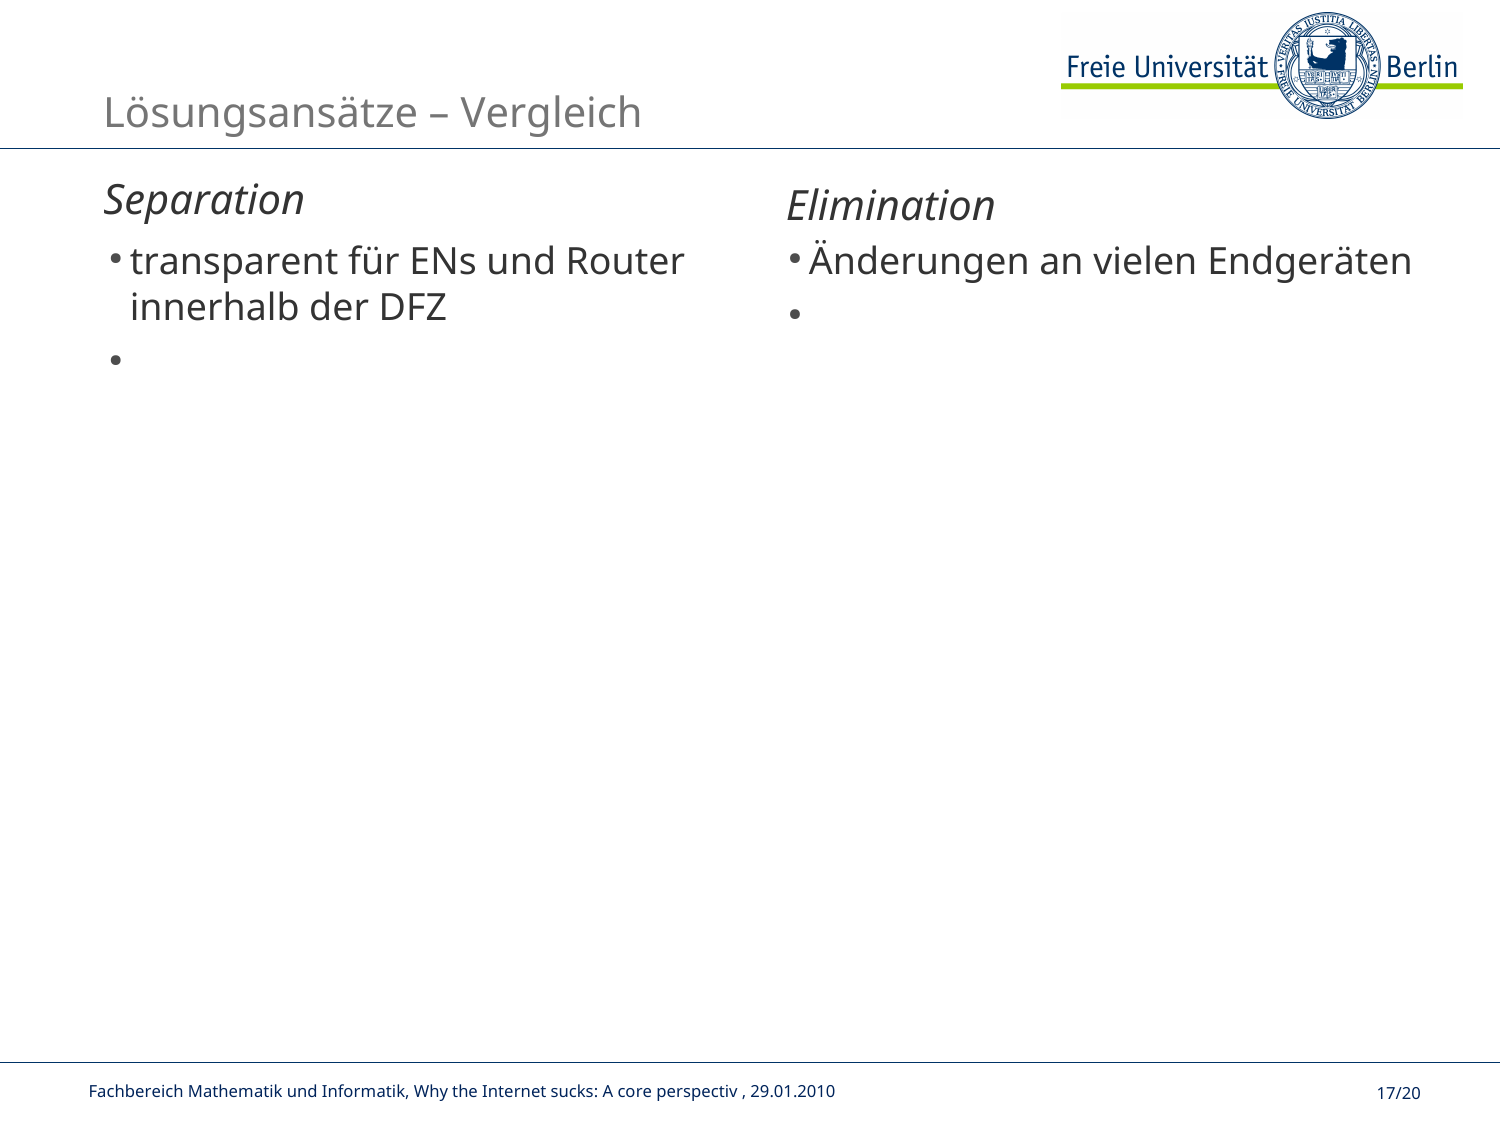

# Lösungsansätze – Vergleich
Separation
Elimination
transparent für ENs und Router innerhalb der DFZ
Änderungen an vielen Endgeräten
Freie Universität Berlin